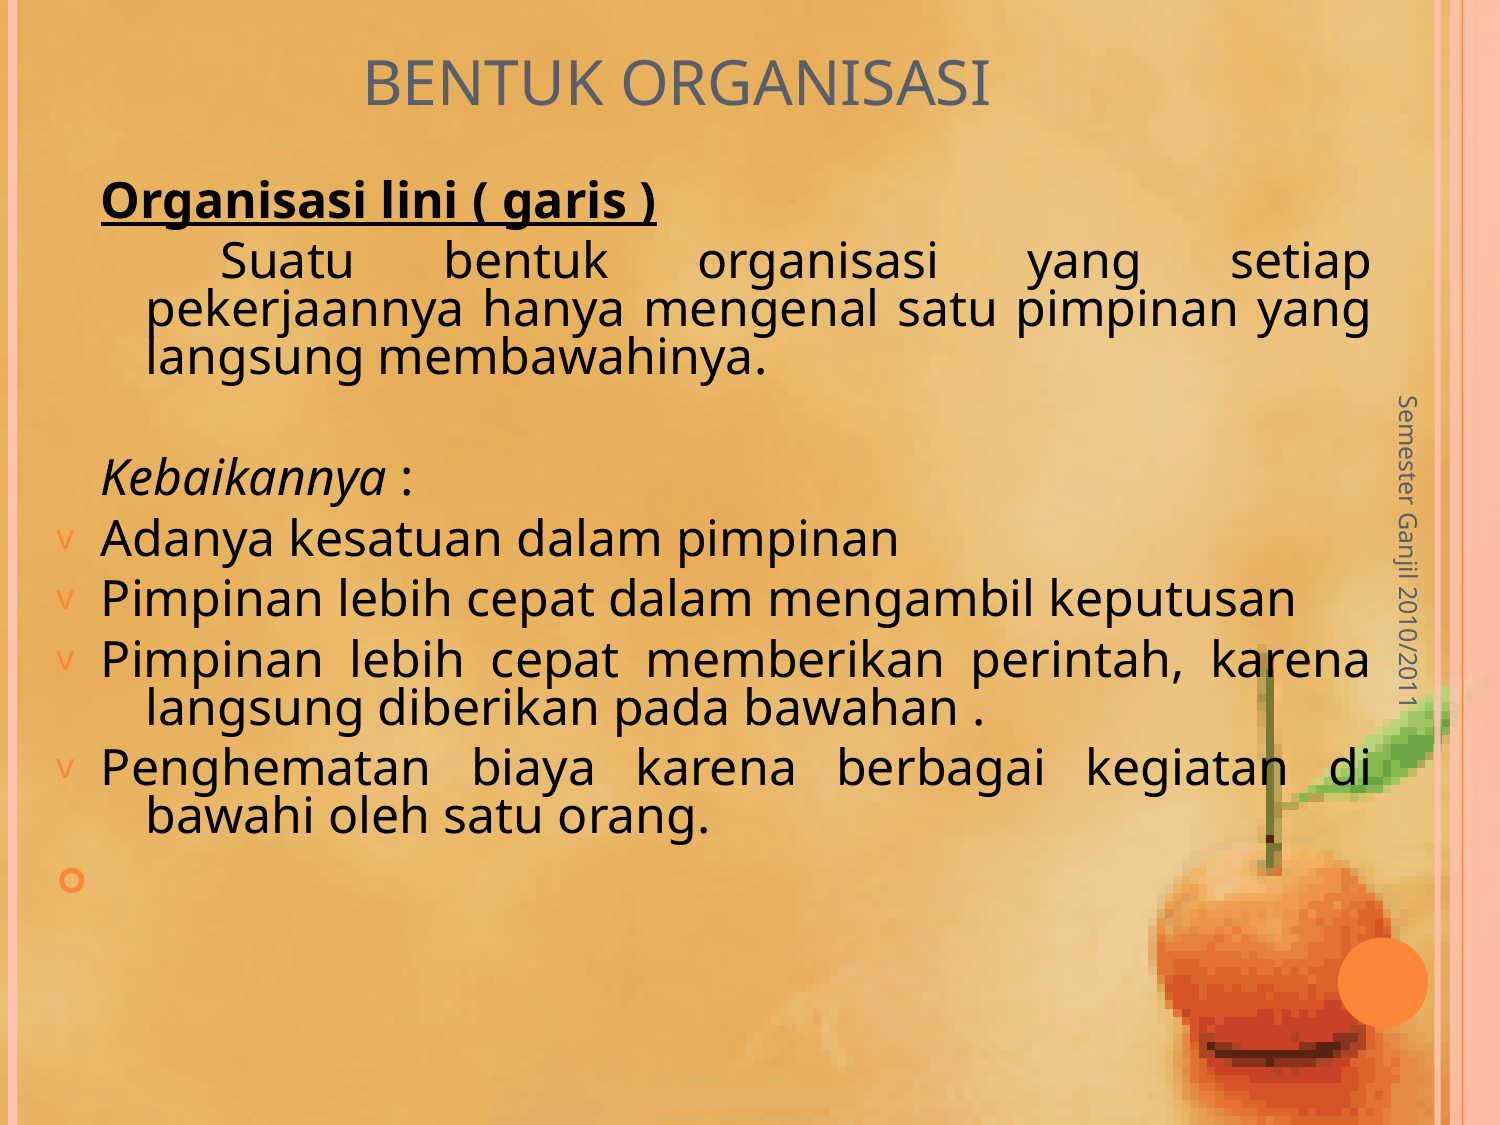

# BENTUK ORGANISASI
Organisasi lini ( garis )
	Suatu bentuk organisasi yang setiap pekerjaannya hanya mengenal satu pimpinan yang langsung membawahinya.
Kebaikannya :
Adanya kesatuan dalam pimpinan
Pimpinan lebih cepat dalam mengambil keputusan
Pimpinan lebih cepat memberikan perintah, karena langsung diberikan pada bawahan .
Penghematan biaya karena berbagai kegiatan di bawahi oleh satu orang.
Semester Ganjil 2010/2011